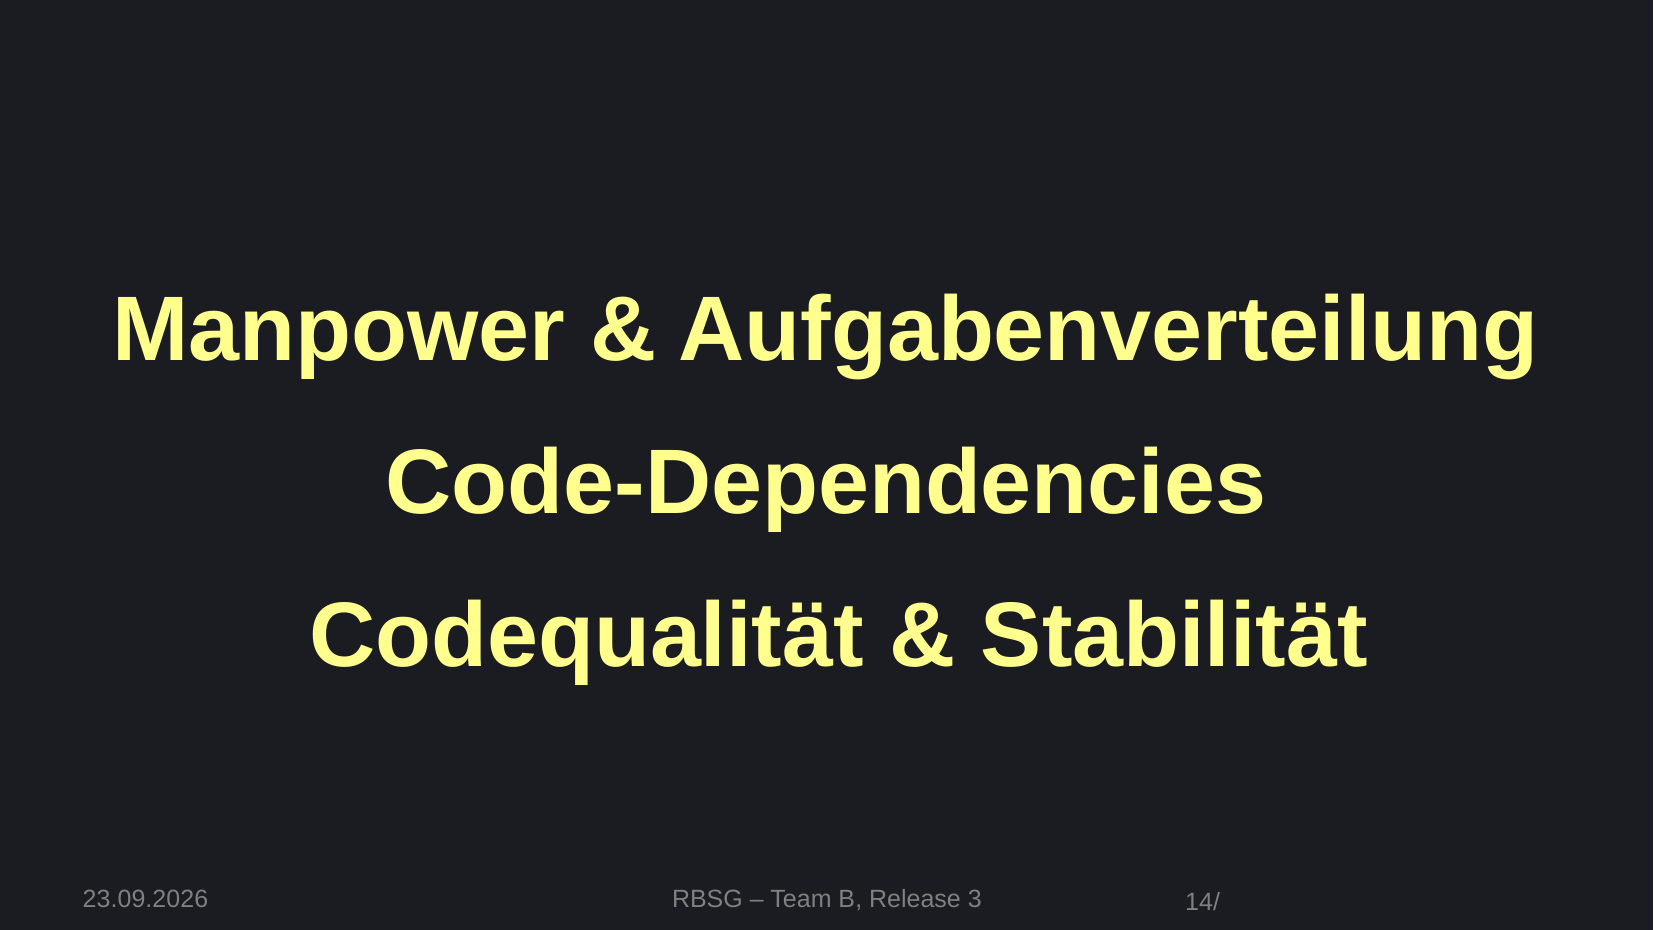

Manpower & Aufgabenverteilung
Code-Dependencies
 Codequalität & Stabilität
RBSG – Team B, Release 3